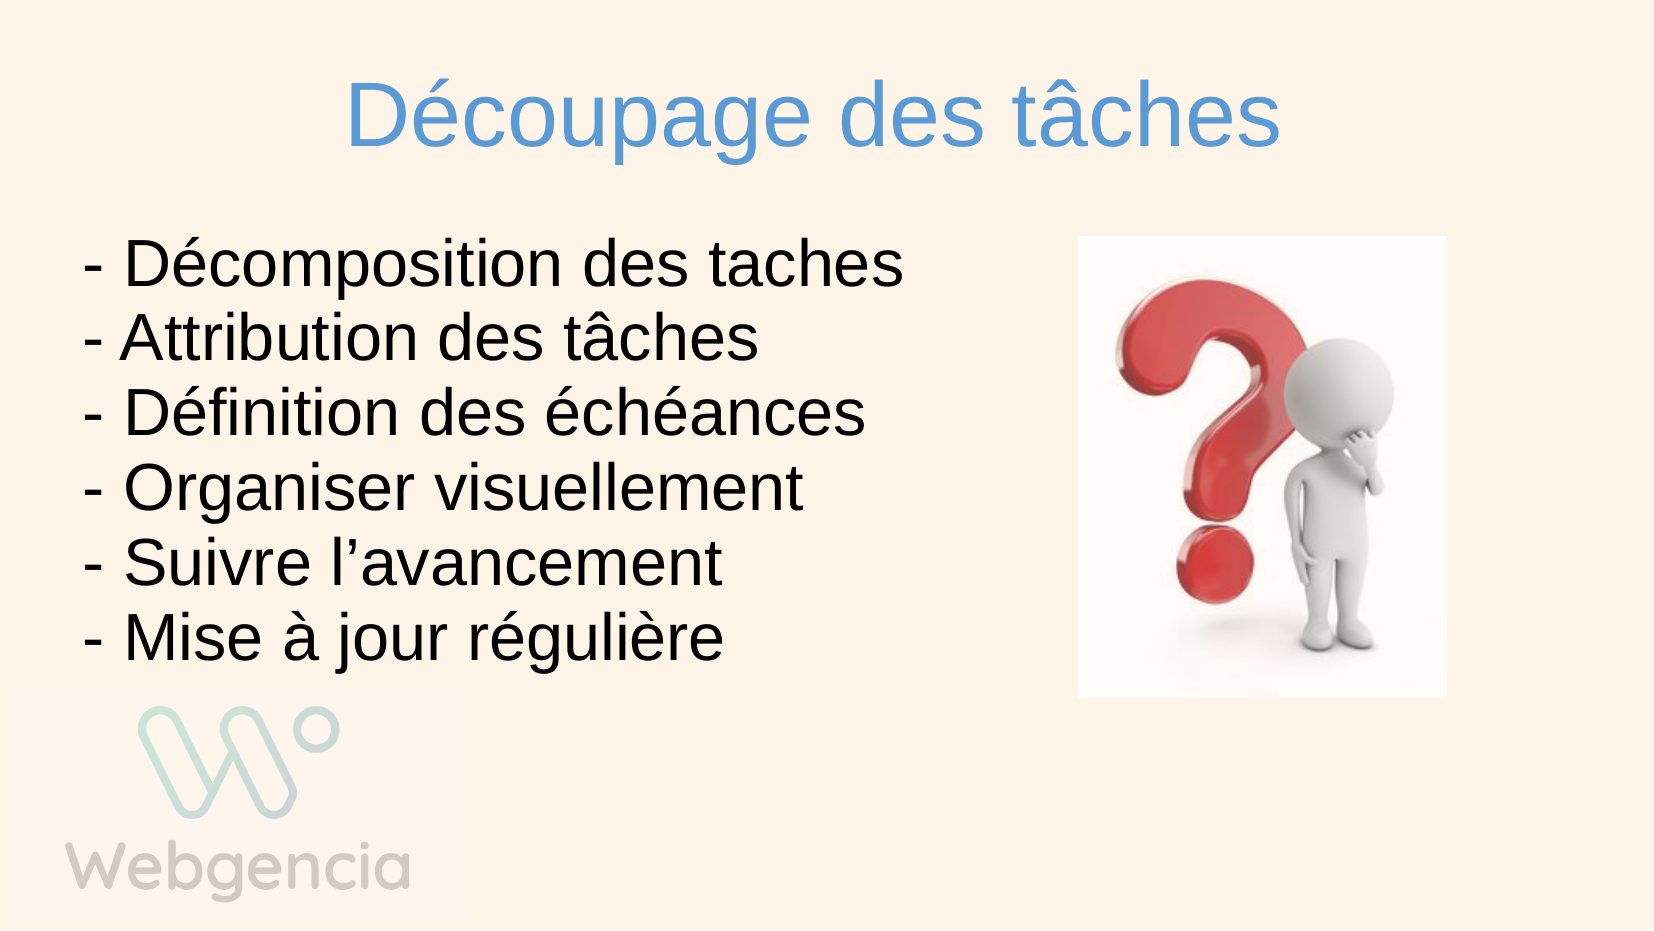

# Découpage des tâches
- Décomposition des taches
- Attribution des tâches
- Définition des échéances
- Organiser visuellement
- Suivre l’avancement
- Mise à jour régulière